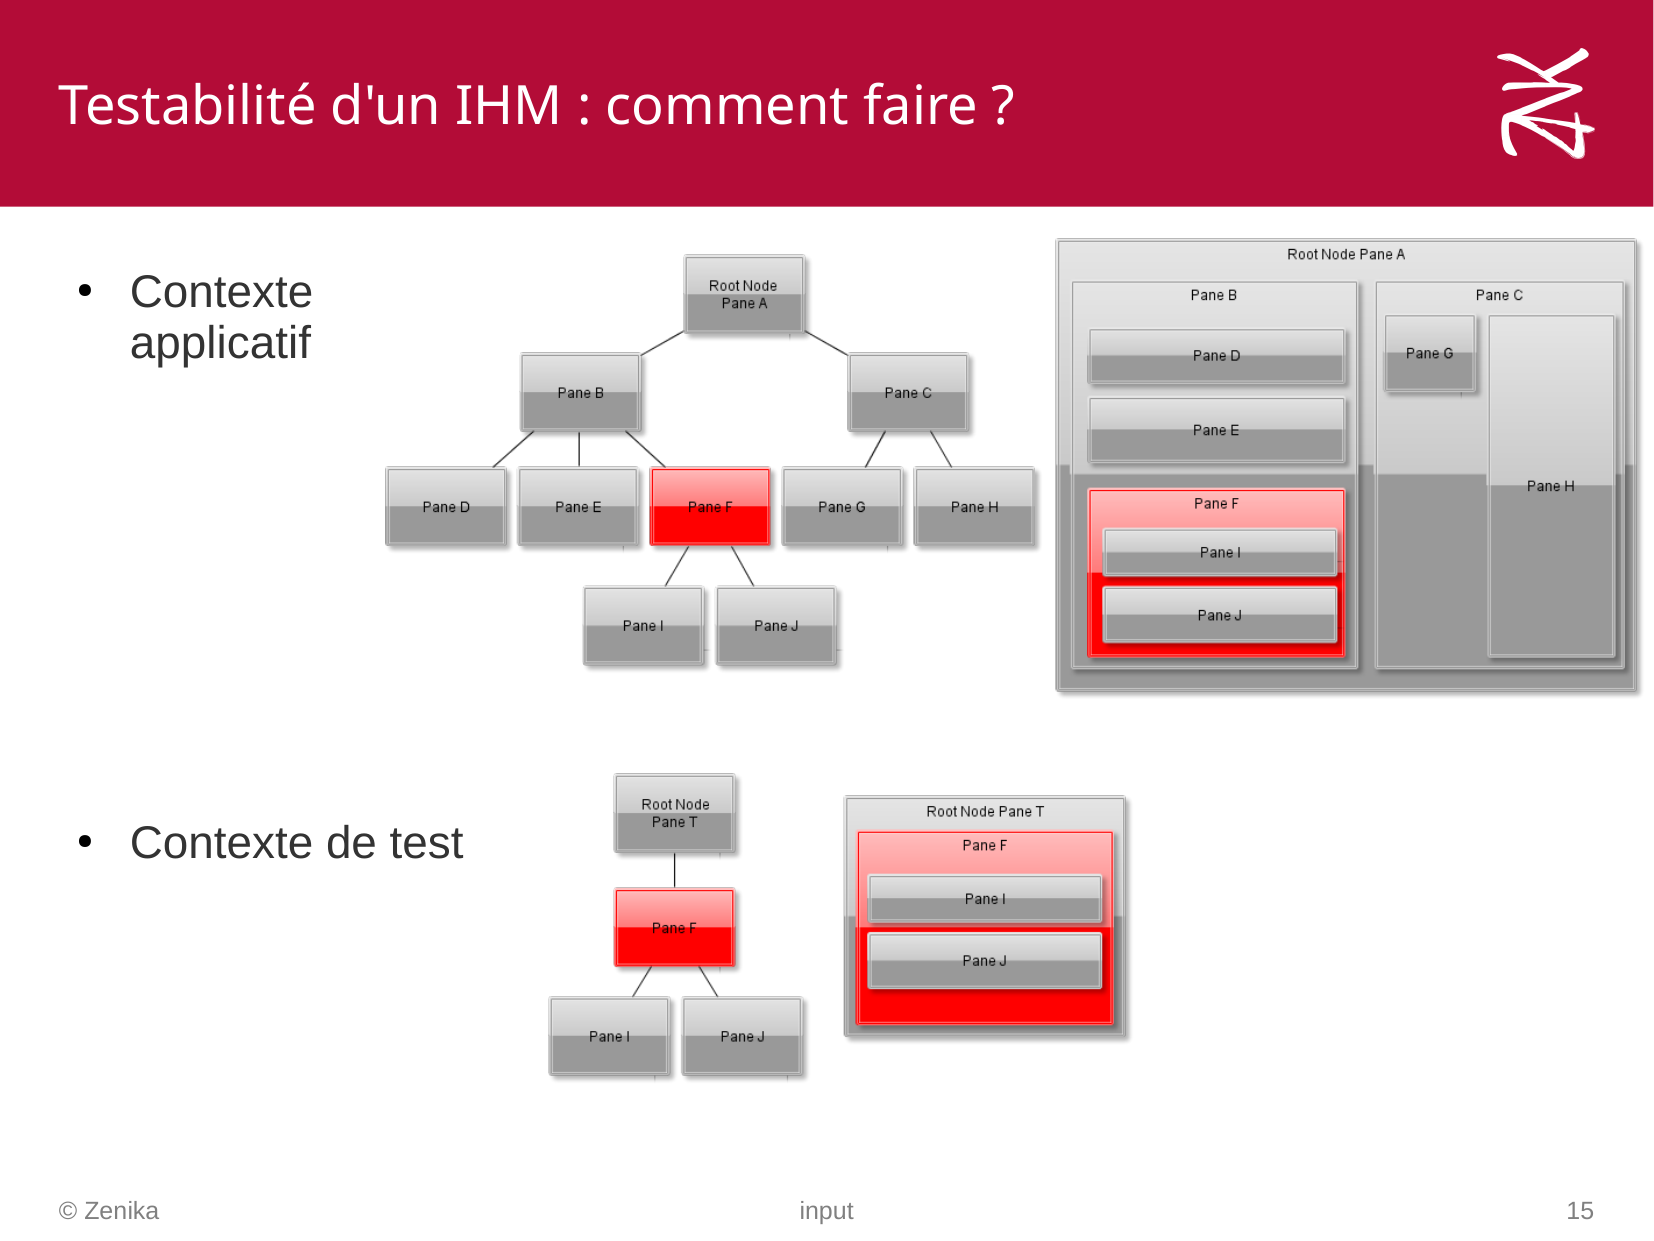

# Testabilité d'un IHM : comment faire ?
Contexte
applicatif
Contexte de test